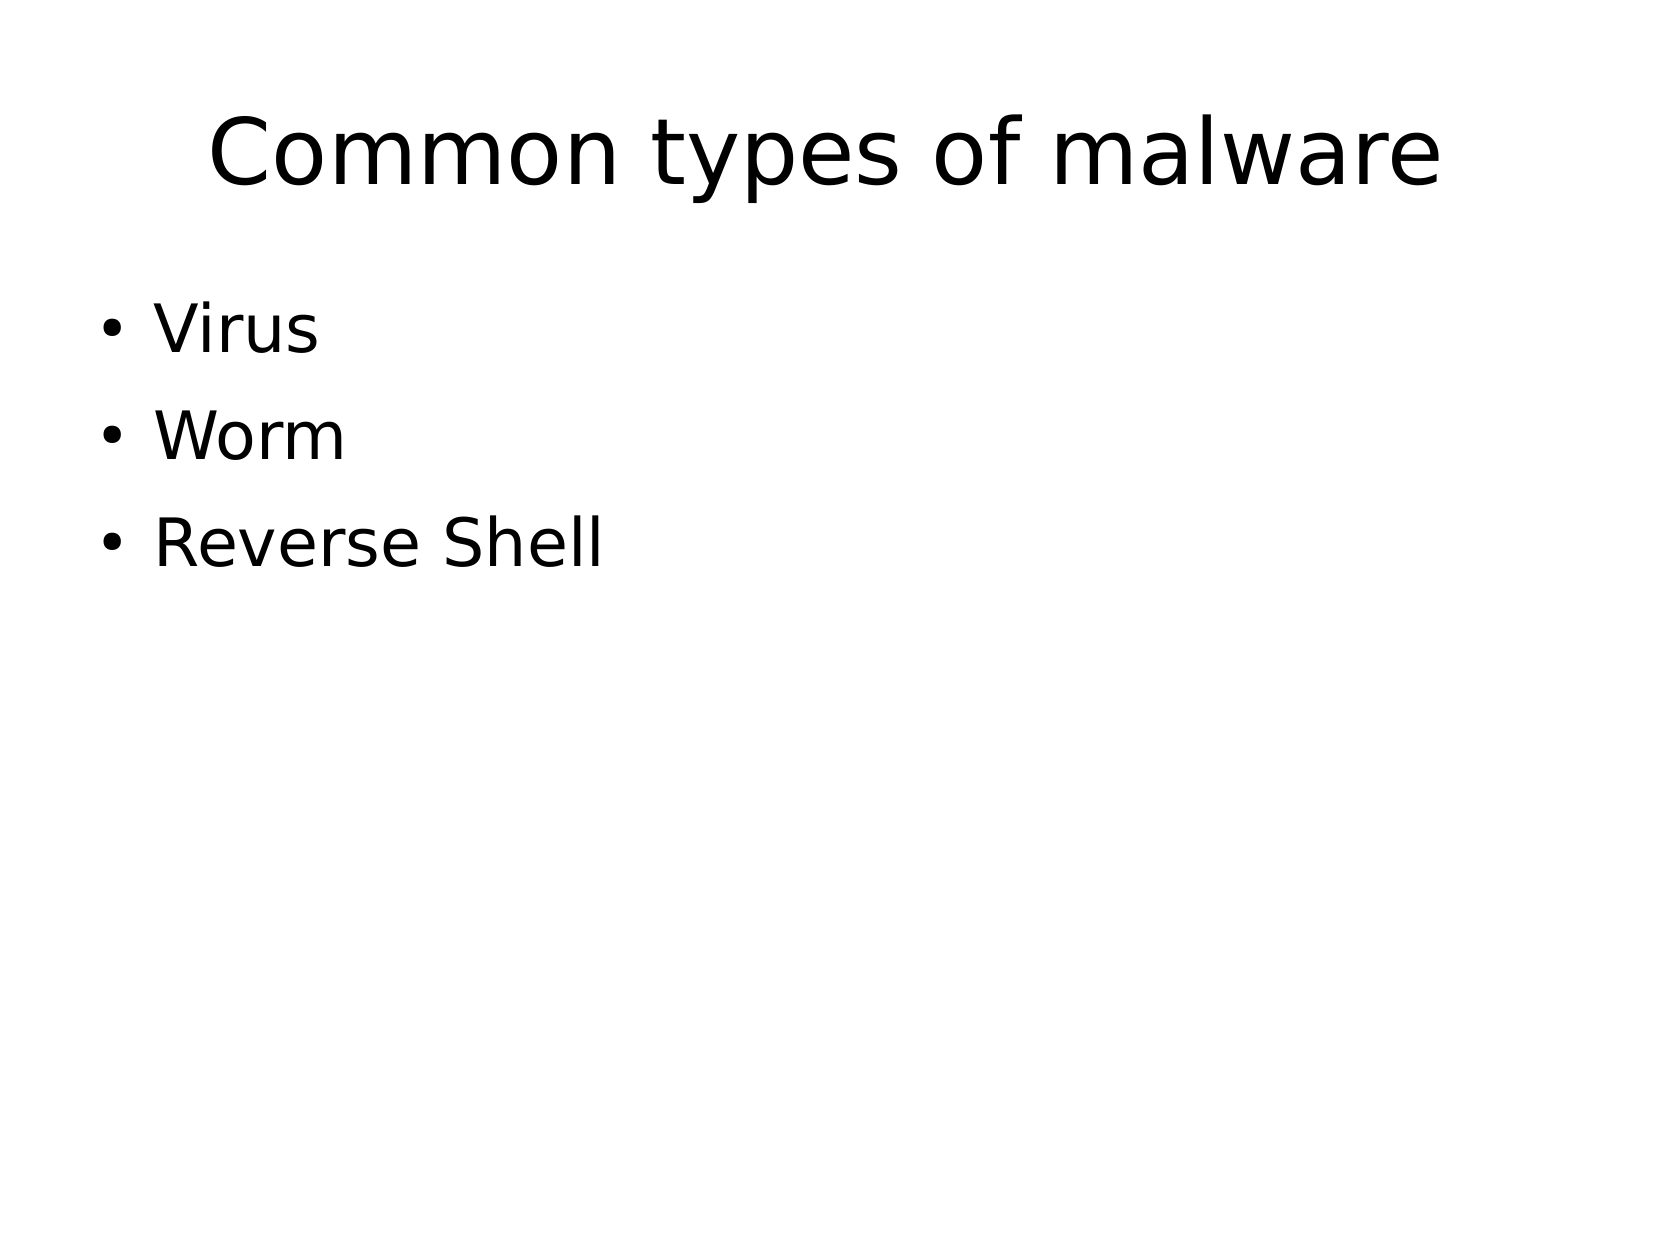

# Common types of malware
Virus
Worm
Reverse Shell